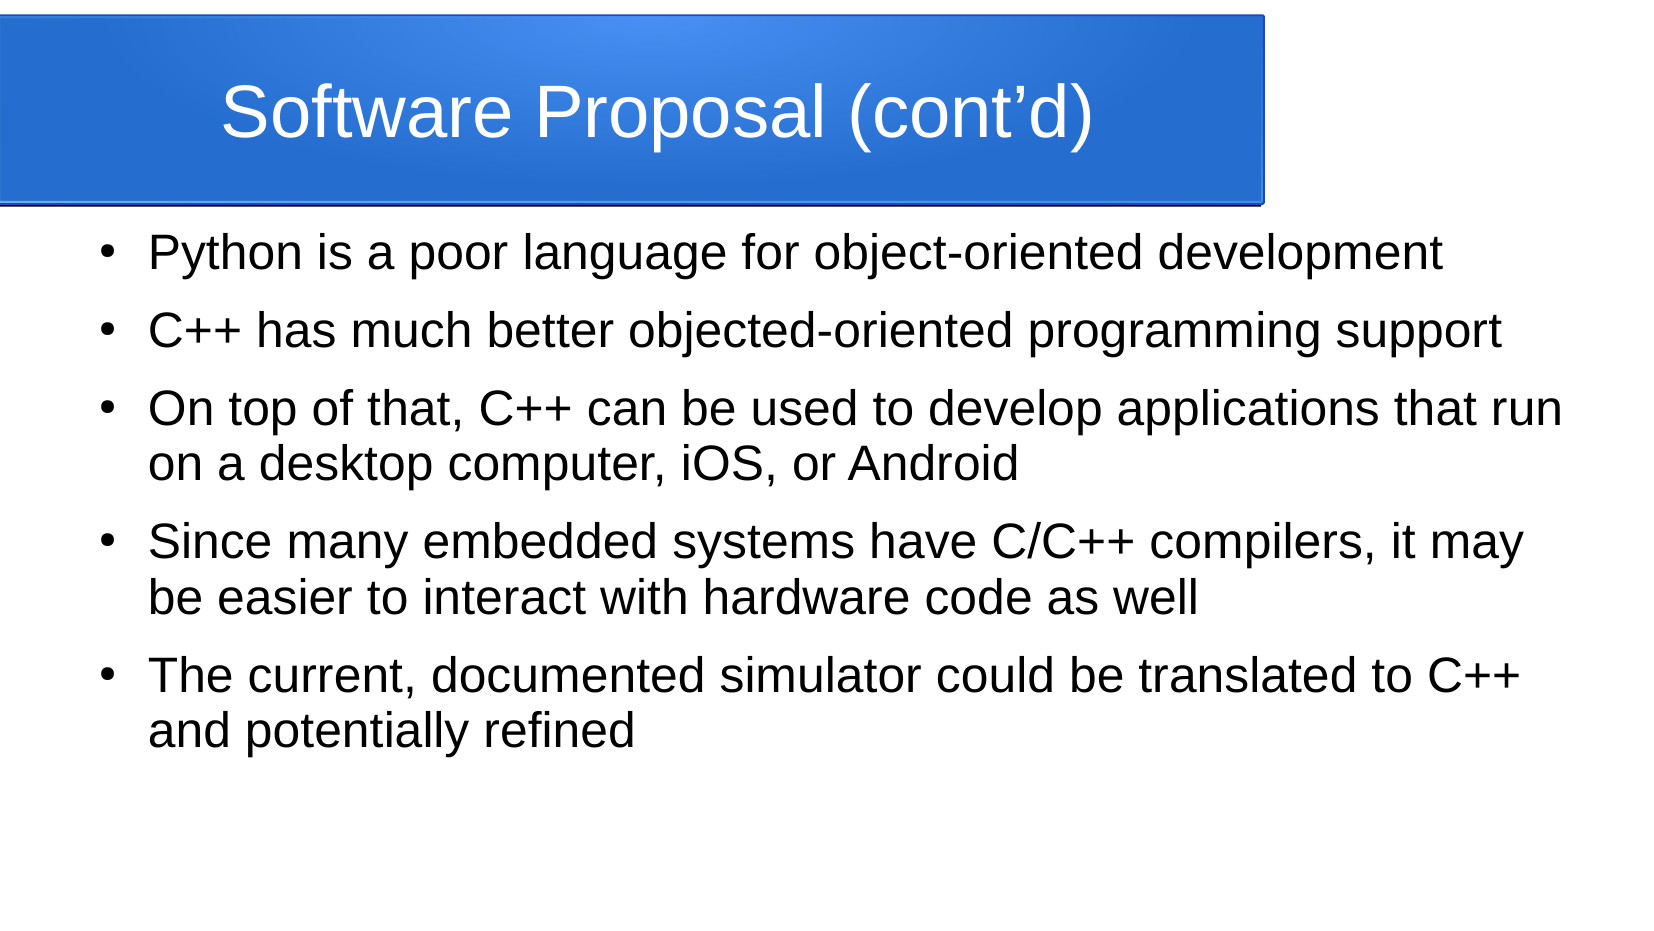

# Software Proposal (cont’d)
Python is a poor language for object-oriented development
C++ has much better objected-oriented programming support
On top of that, C++ can be used to develop applications that run on a desktop computer, iOS, or Android
Since many embedded systems have C/C++ compilers, it may be easier to interact with hardware code as well
The current, documented simulator could be translated to C++ and potentially refined